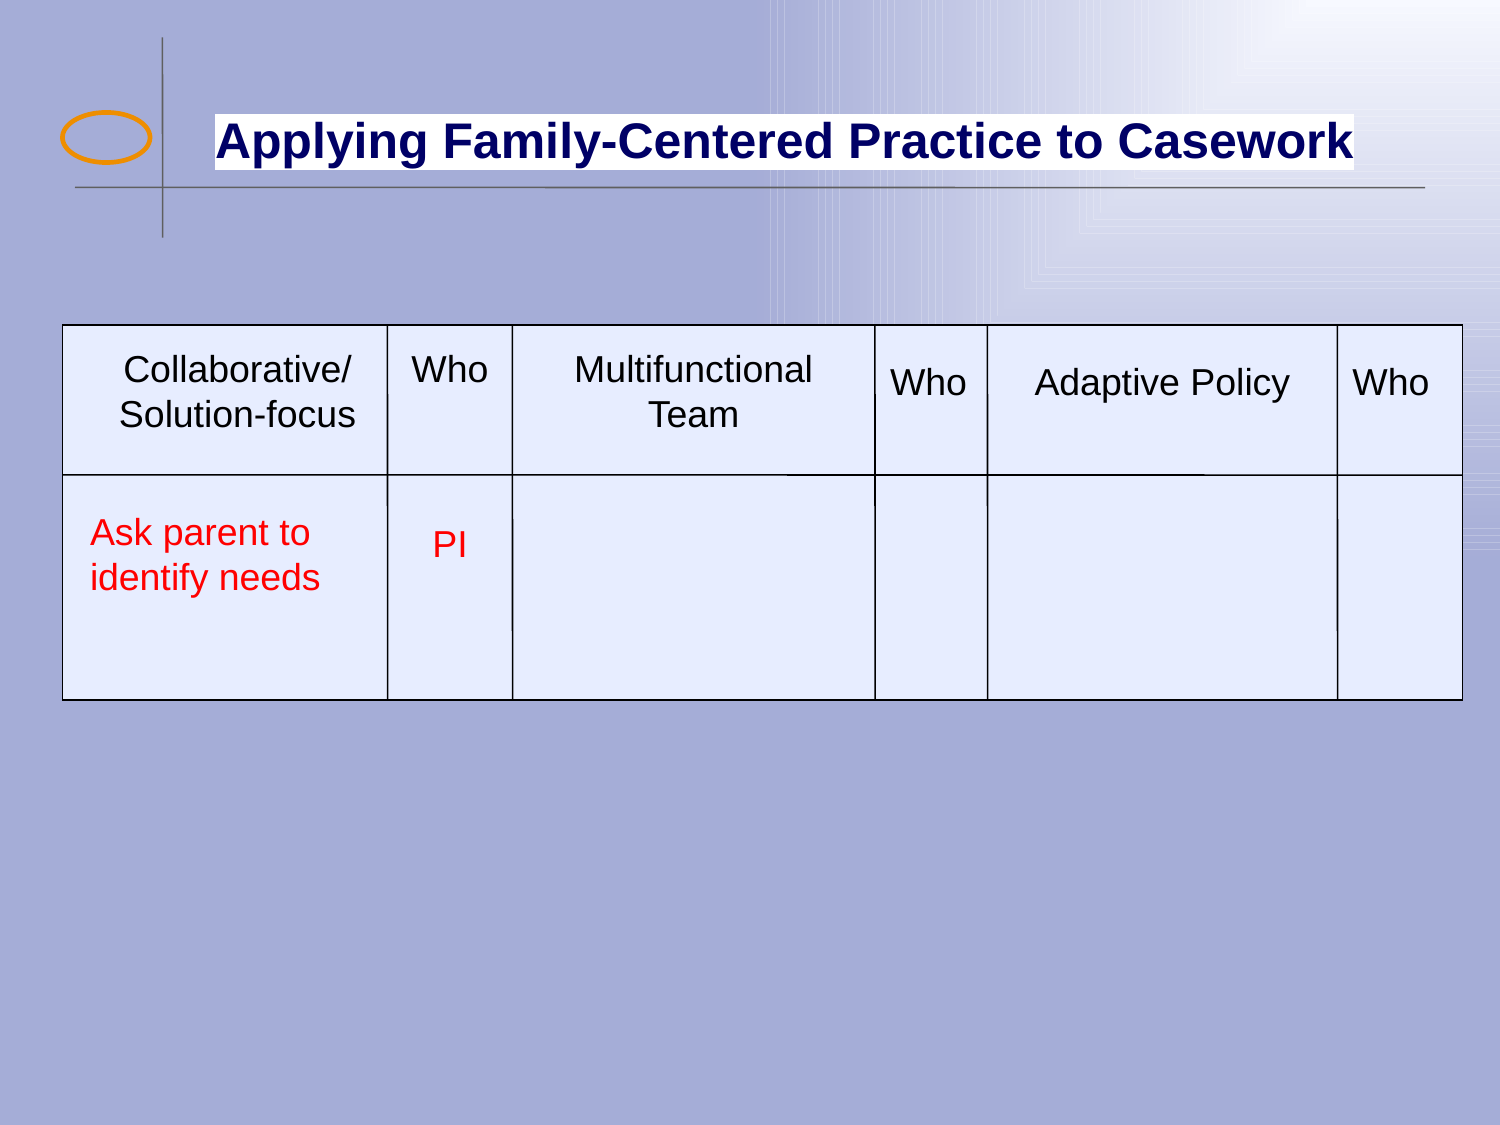

# Applying Family-Centered Practice to Casework
Collaborative/
Solution-focus
Who
Multifunctional
Team
Who
Adaptive Policy
Who
Ask parent to identify needs
PI